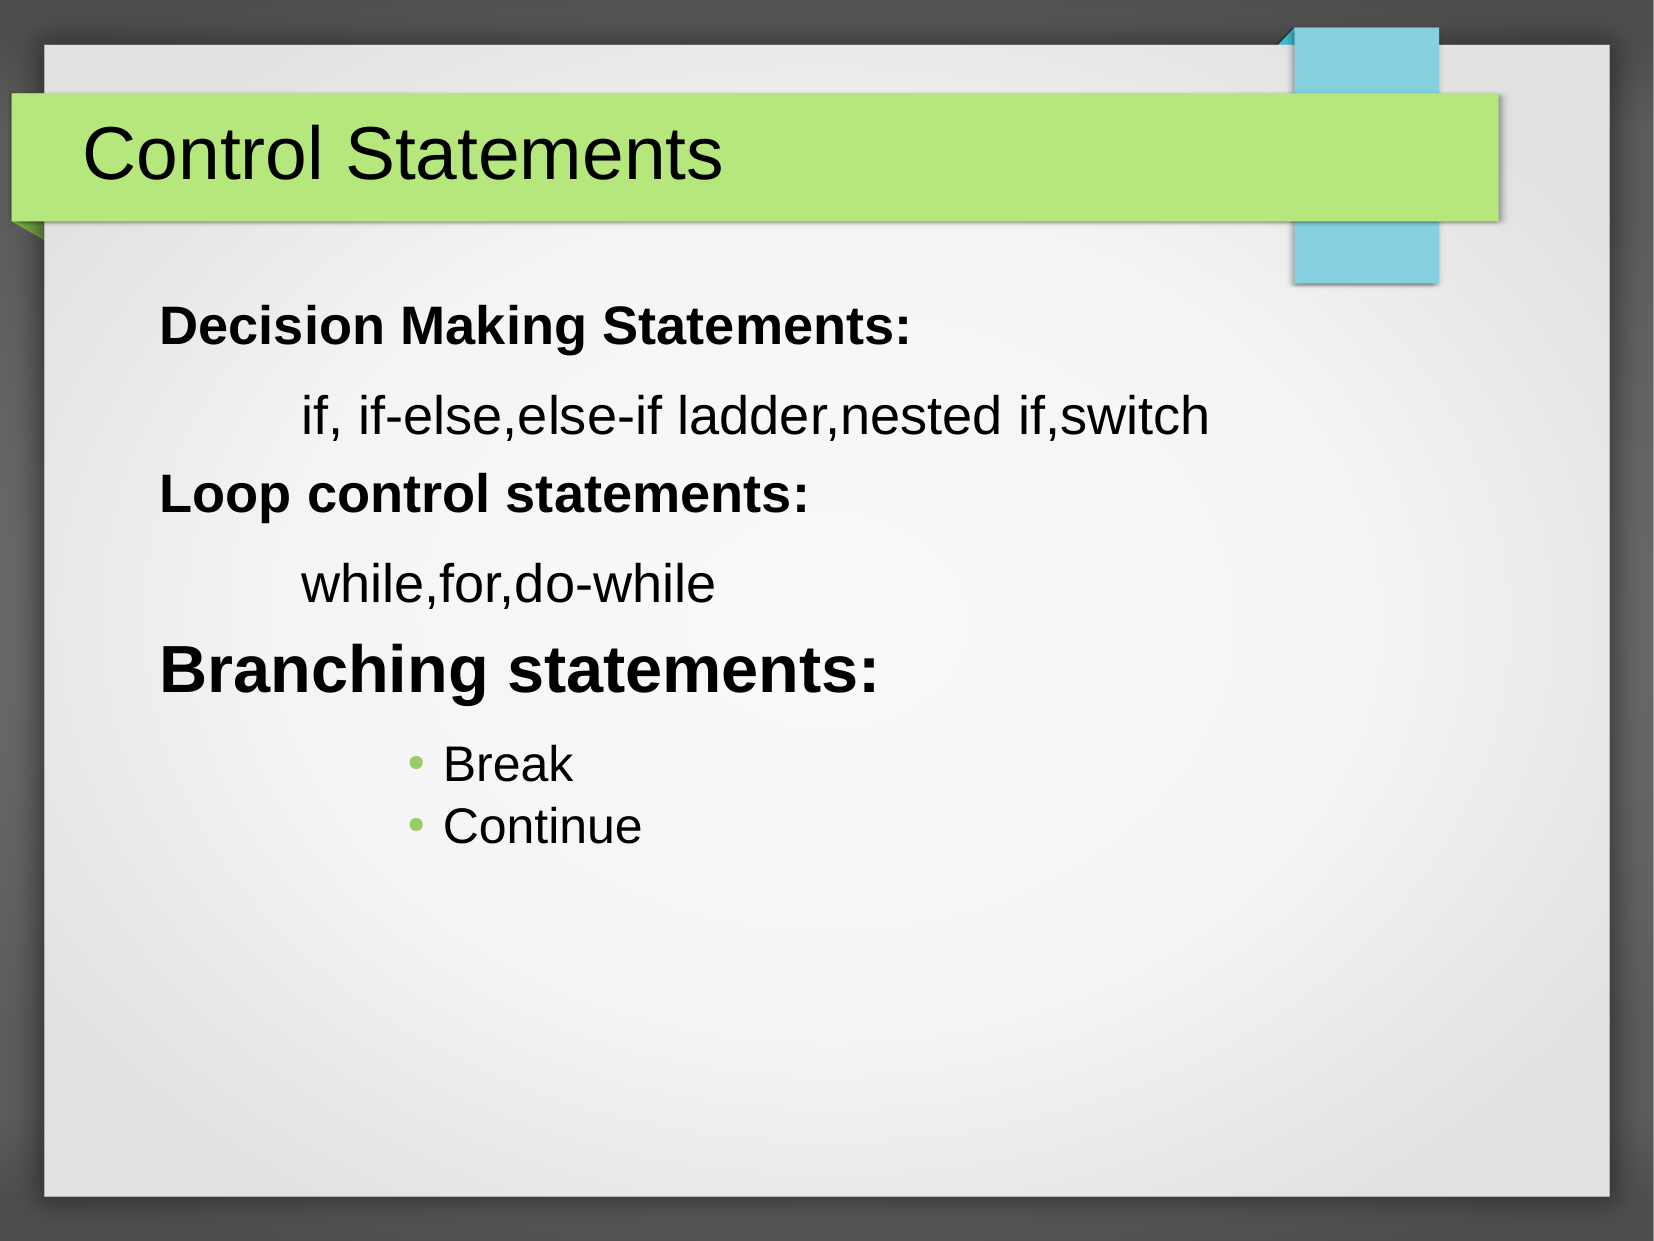

# Control Statements
Decision Making Statements:
if, if-else,else-if ladder,nested if,switch
Loop control statements:
while,for,do-while
Branching statements:
Break
Continue